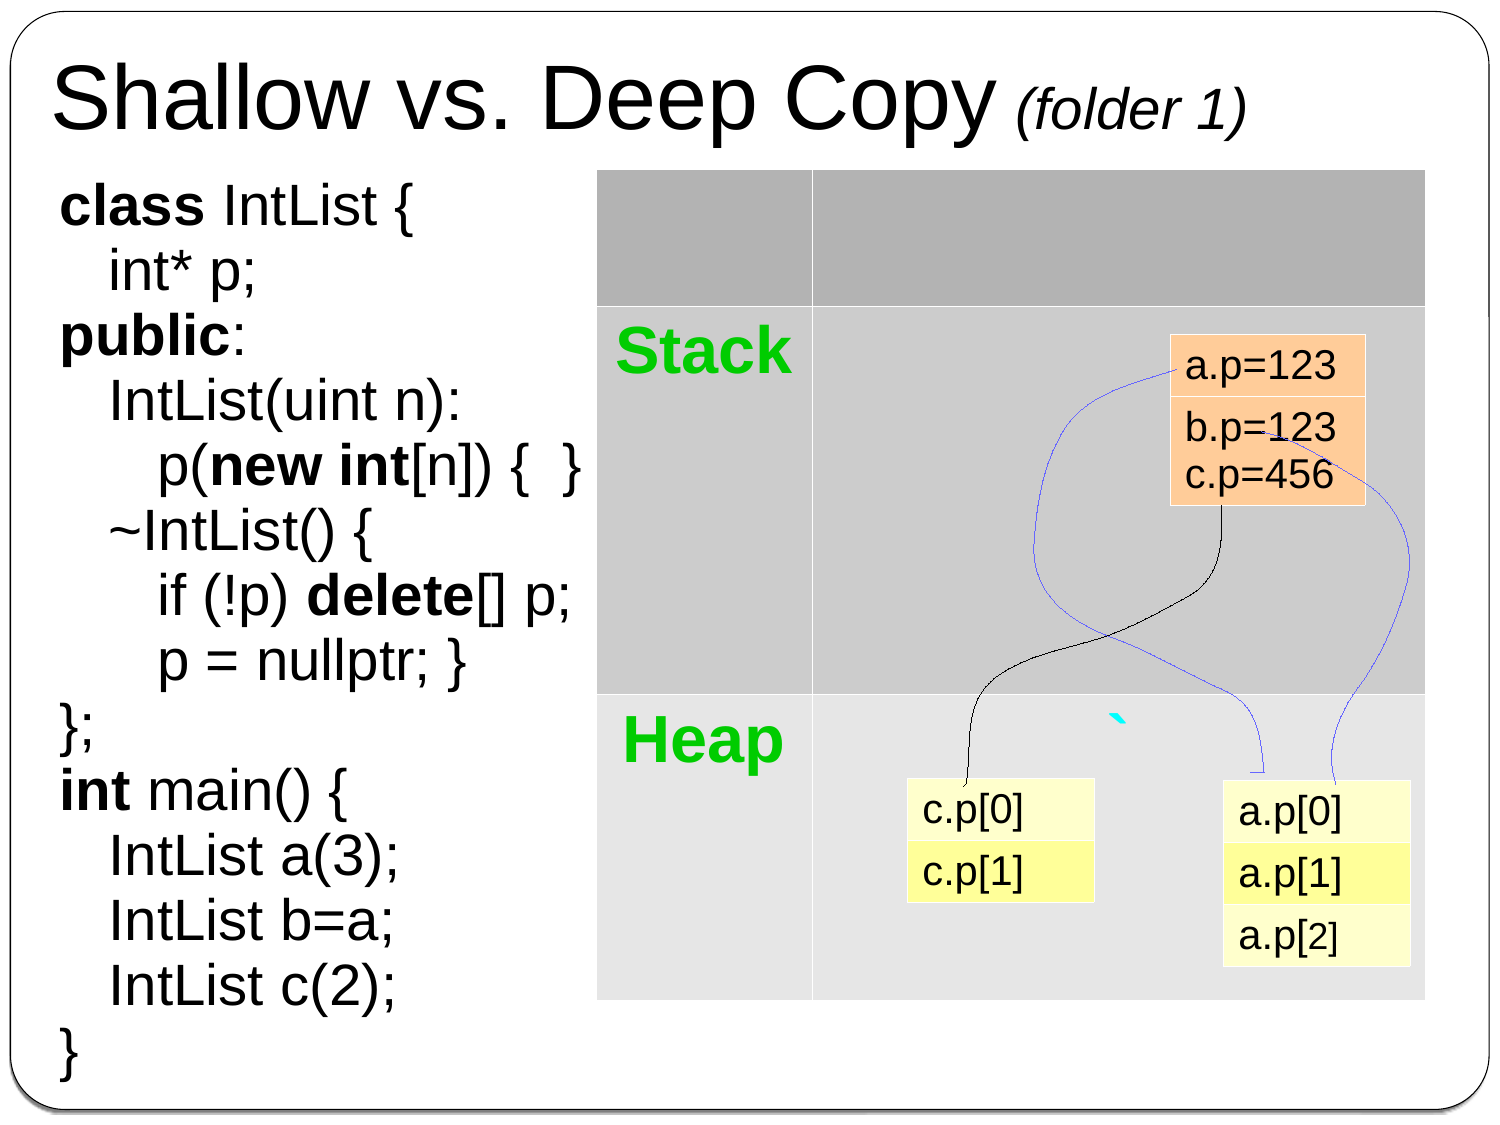

# Shallow vs. Deep Copy (folder 1)
class IntList {
 int* p;
public:
 IntList(uint n):
 p(new int[n]) { }
 ~IntList() {
 if (!p) delete[] p;
 p = nullptr; }
};
int main() {
 IntList a(3);
 IntList b=a;
 IntList c(2);
}
| | |
| --- | --- |
| Stack | |
| Heap | ` |
| a.p=123 |
| --- |
| b.p=123 c.p=456 |
| c.p[0] |
| --- |
| c.p[1] |
| a.p[0] |
| --- |
| a.p[1] |
| a.p[2] |